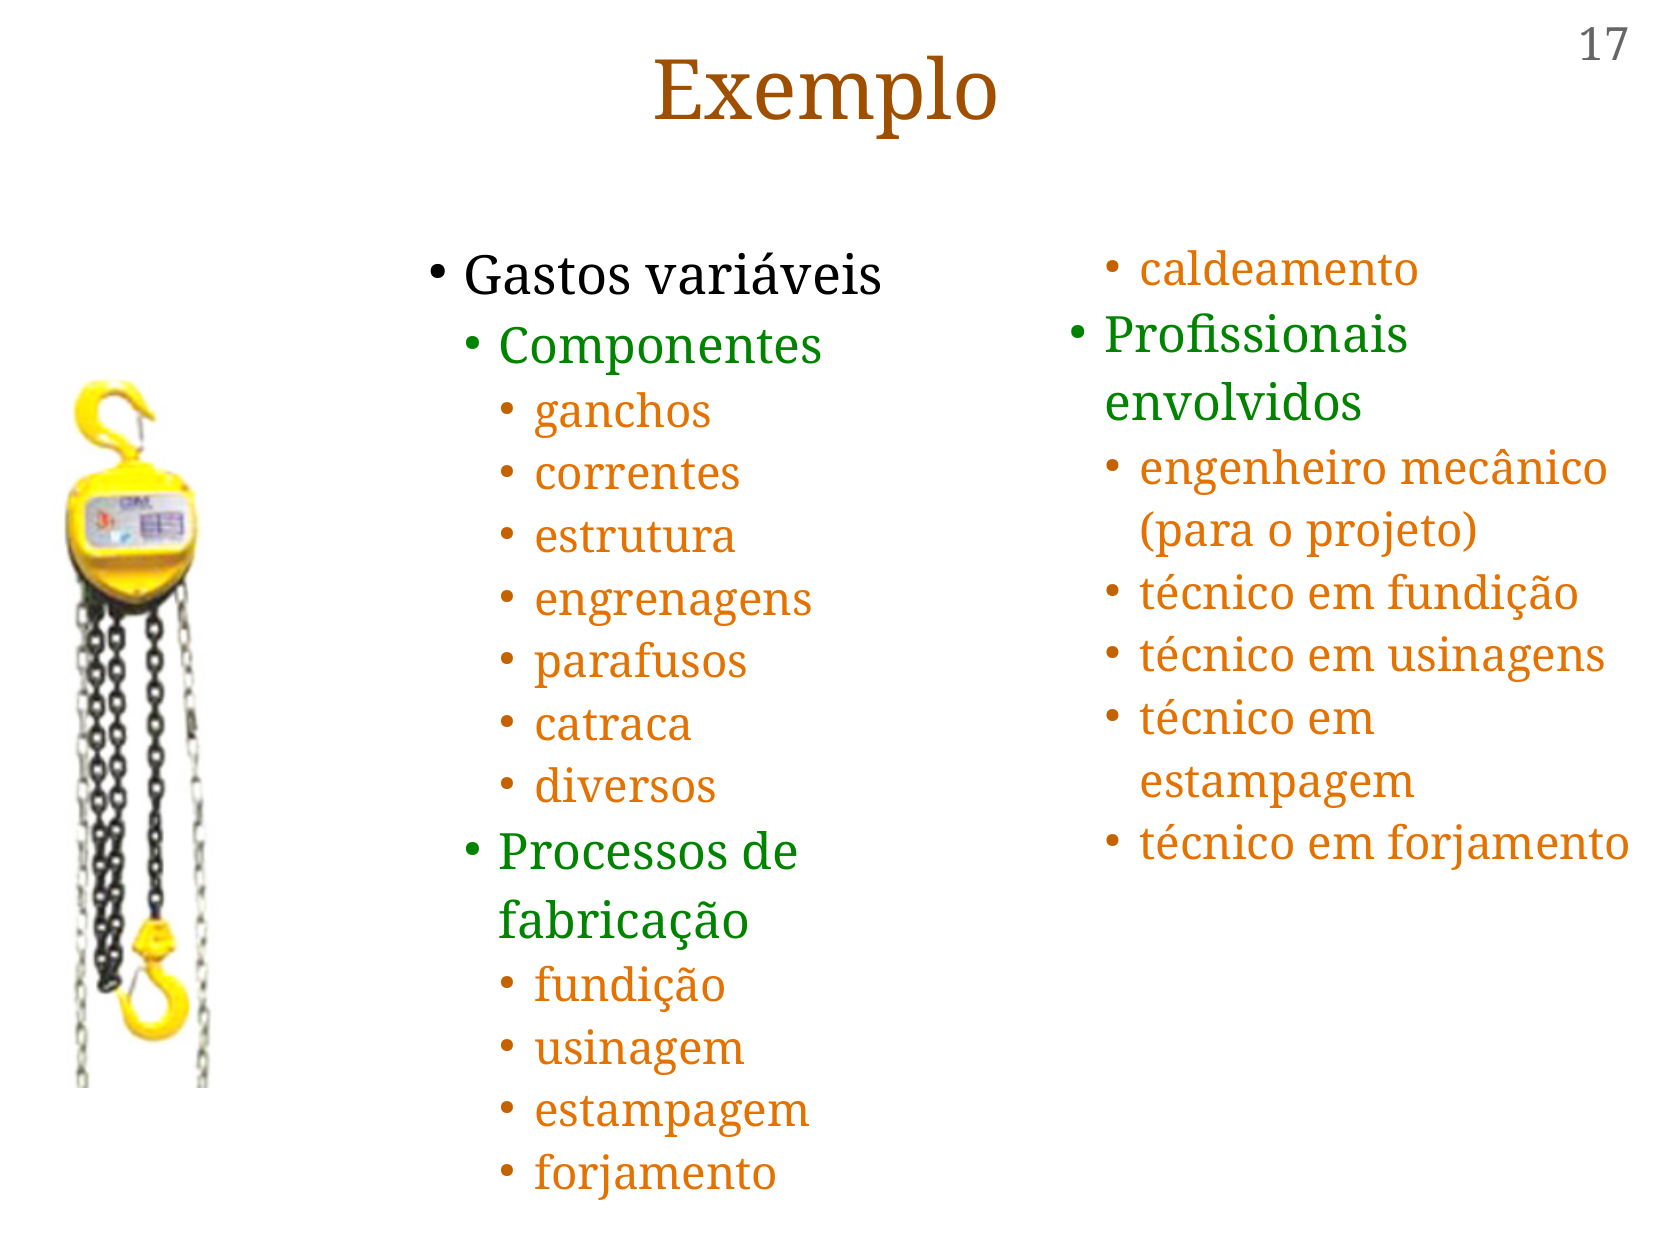

17
# Exemplo
Gastos variáveis
Componentes
ganchos
correntes
estrutura
engrenagens
parafusos
catraca
diversos
Processos de fabricação
fundição
usinagem
estampagem
forjamento
caldeamento
Profissionais envolvidos
engenheiro mecânico (para o projeto)
técnico em fundição
técnico em usinagens
técnico em estampagem
técnico em forjamento